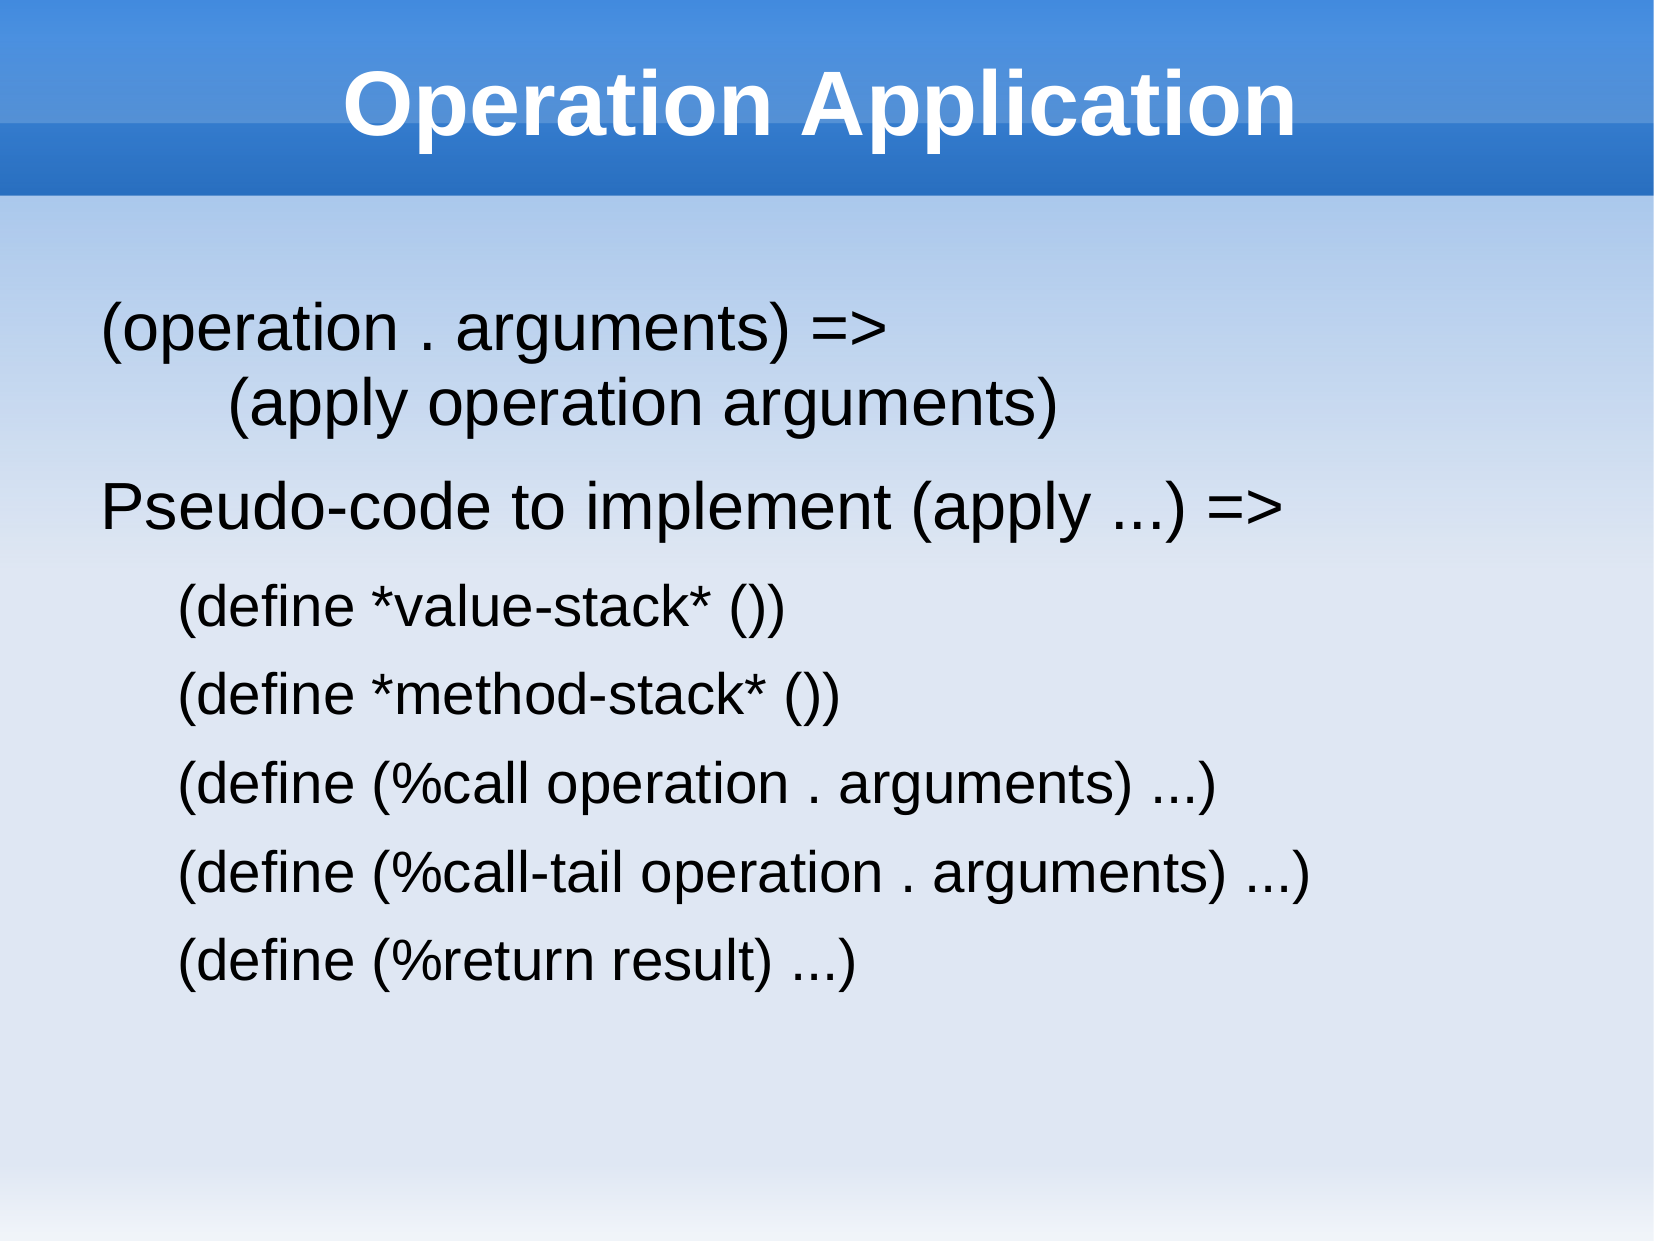

# Operation Application
(operation . arguments) =>
	(apply operation arguments)
Pseudo-code to implement (apply ...) =>
(define *value-stack* ())
(define *method-stack* ())
(define (%call operation . arguments) ...)
(define (%call-tail operation . arguments) ...)
(define (%return result) ...)